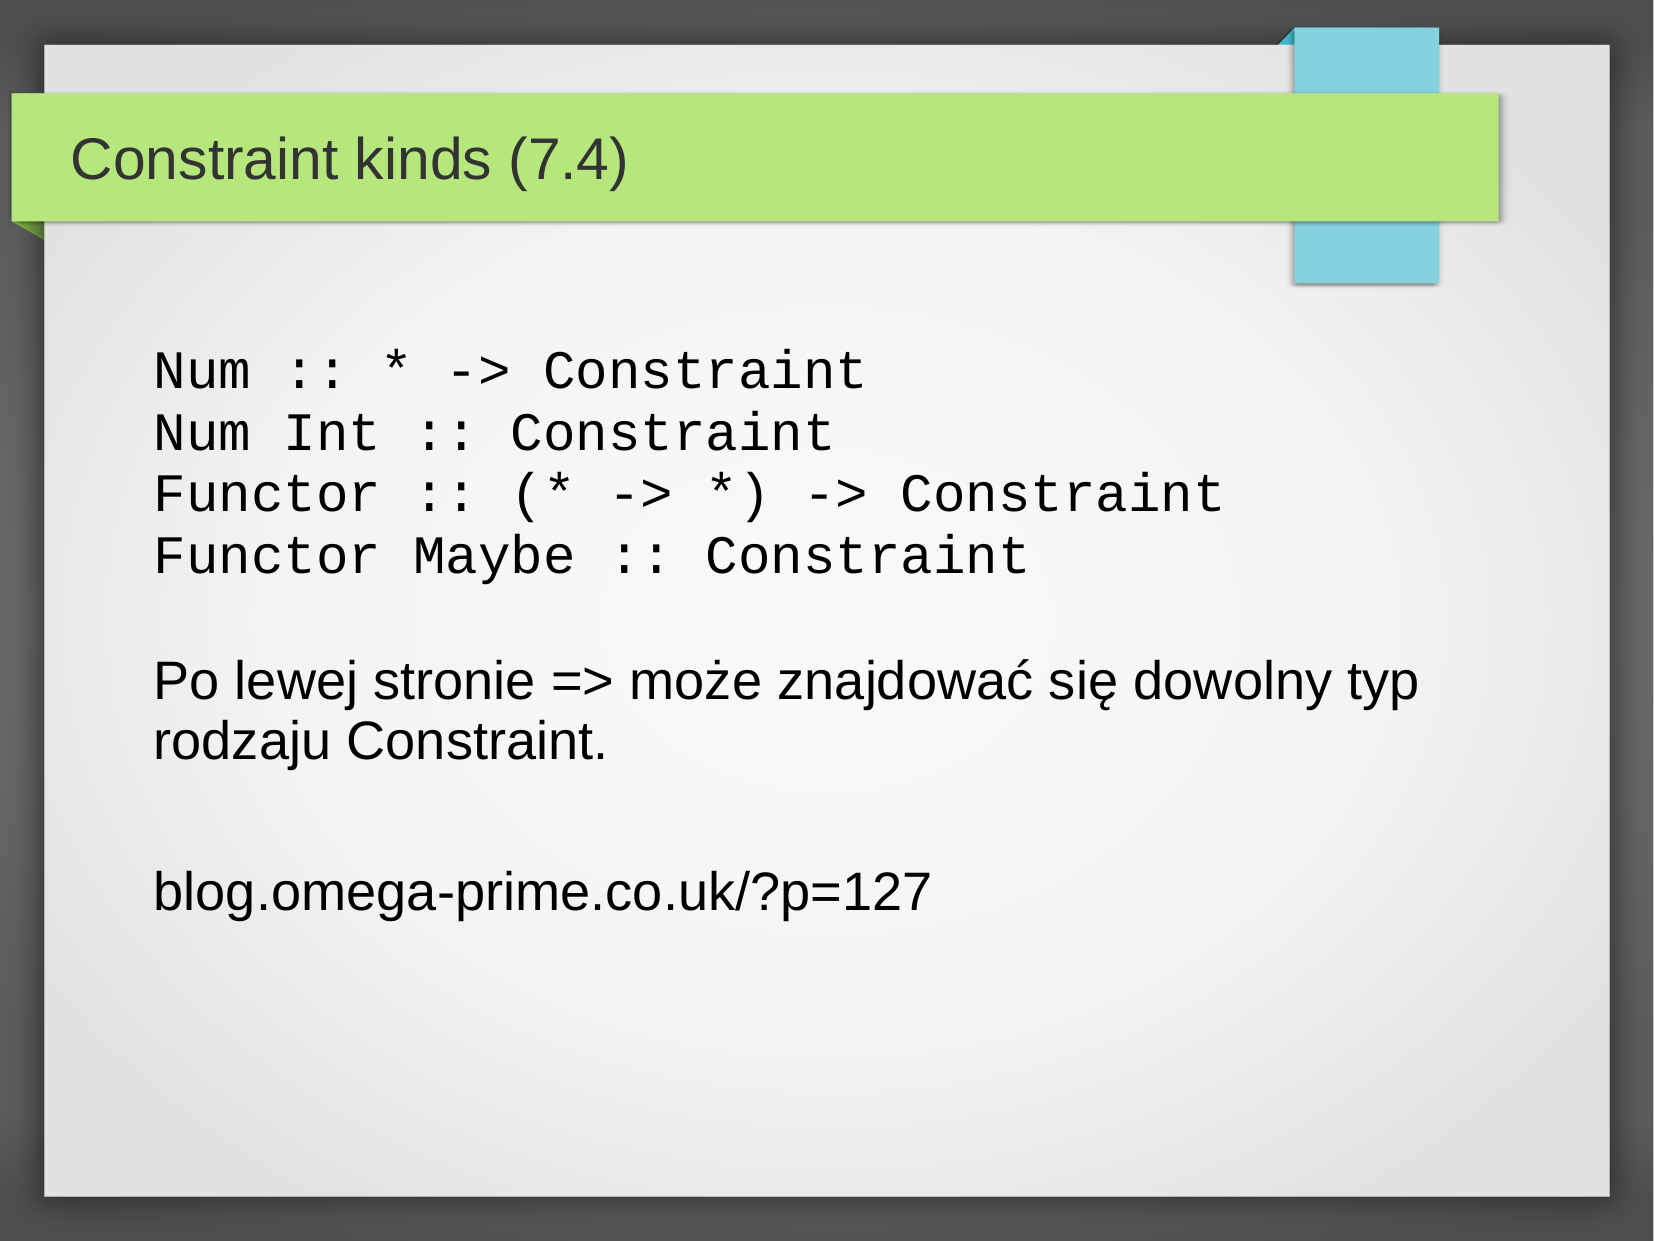

# Constraint kinds (7.4)
Num :: * -> Constraint
Num Int :: Constraint
Functor :: (* -> *) -> Constraint
Functor Maybe :: Constraint
Po lewej stronie => może znajdować się dowolny typ rodzaju Constraint.
blog.omega-prime.co.uk/?p=127